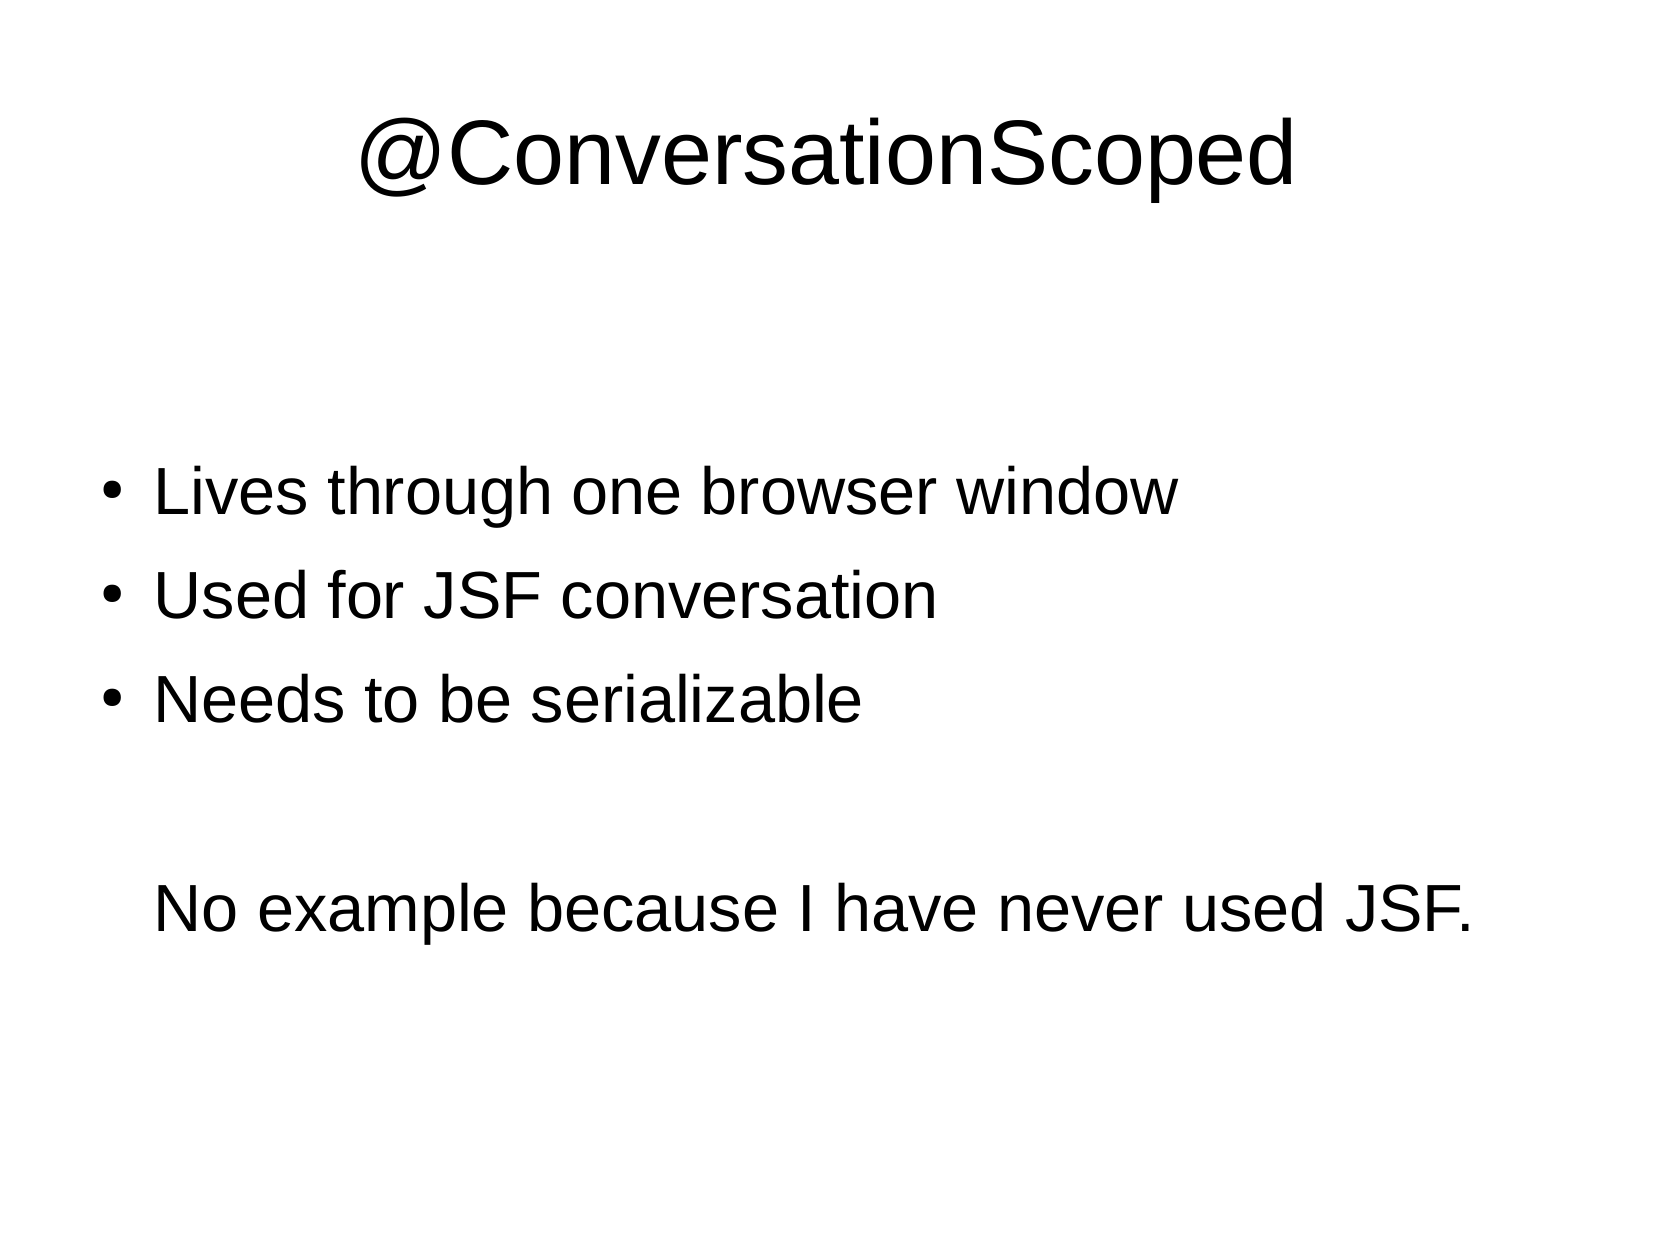

# @ConversationScoped
Lives through one browser window
Used for JSF conversation
Needs to be serializable
No example because I have never used JSF.